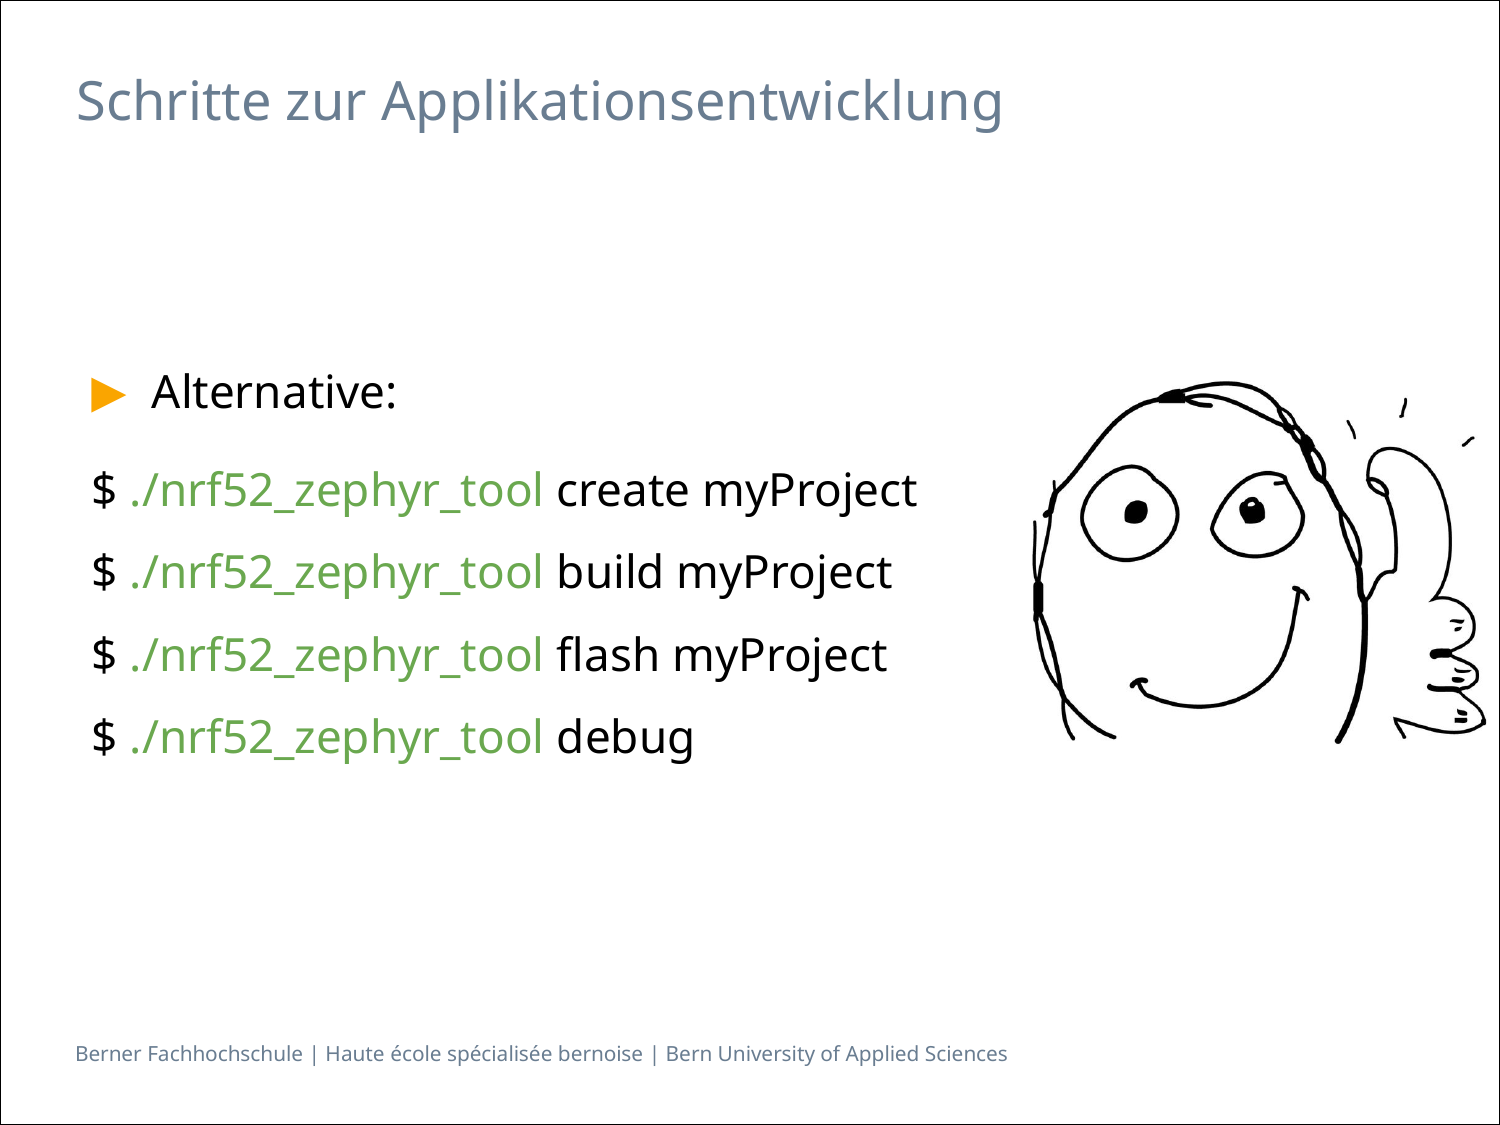

# Schritte zur Applikationsentwicklung
Alternative:
$ ./nrf52_zephyr_tool create myProject
$ ./nrf52_zephyr_tool build myProject
$ ./nrf52_zephyr_tool flash myProject
$ ./nrf52_zephyr_tool debug